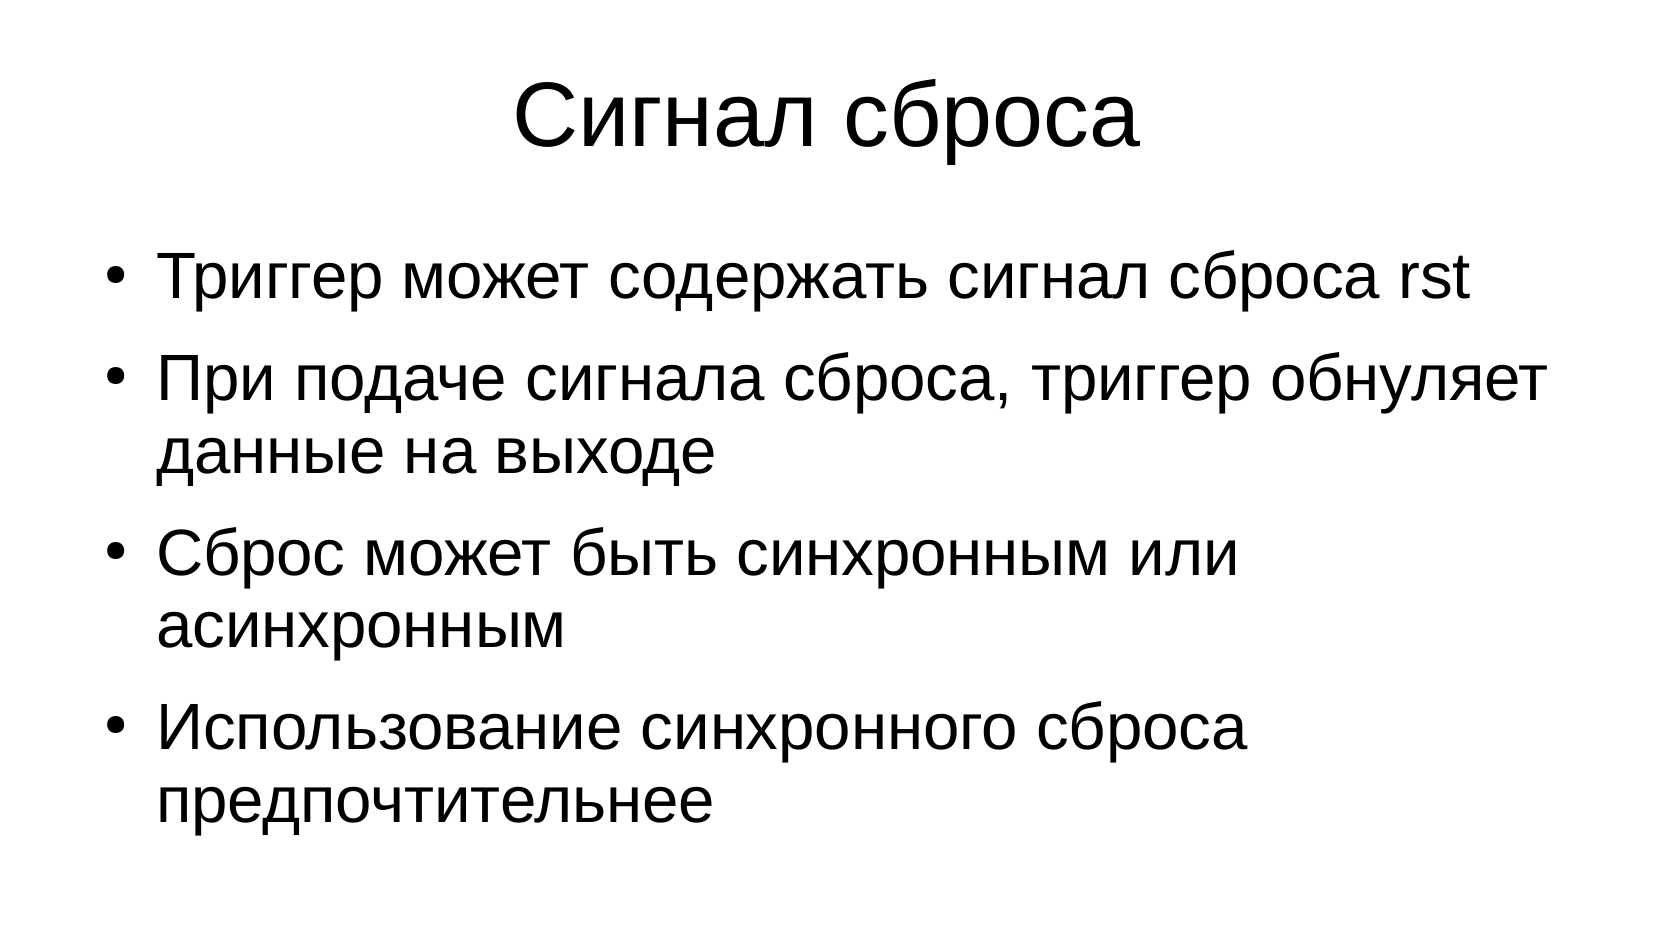

# Сигнал сброса
Триггер может содержать сигнал сброса rst
При подаче сигнала сброса, триггер обнуляет данные на выходе
Сброс может быть синхронным или асинхронным
Использование синхронного сброса предпочтительнее